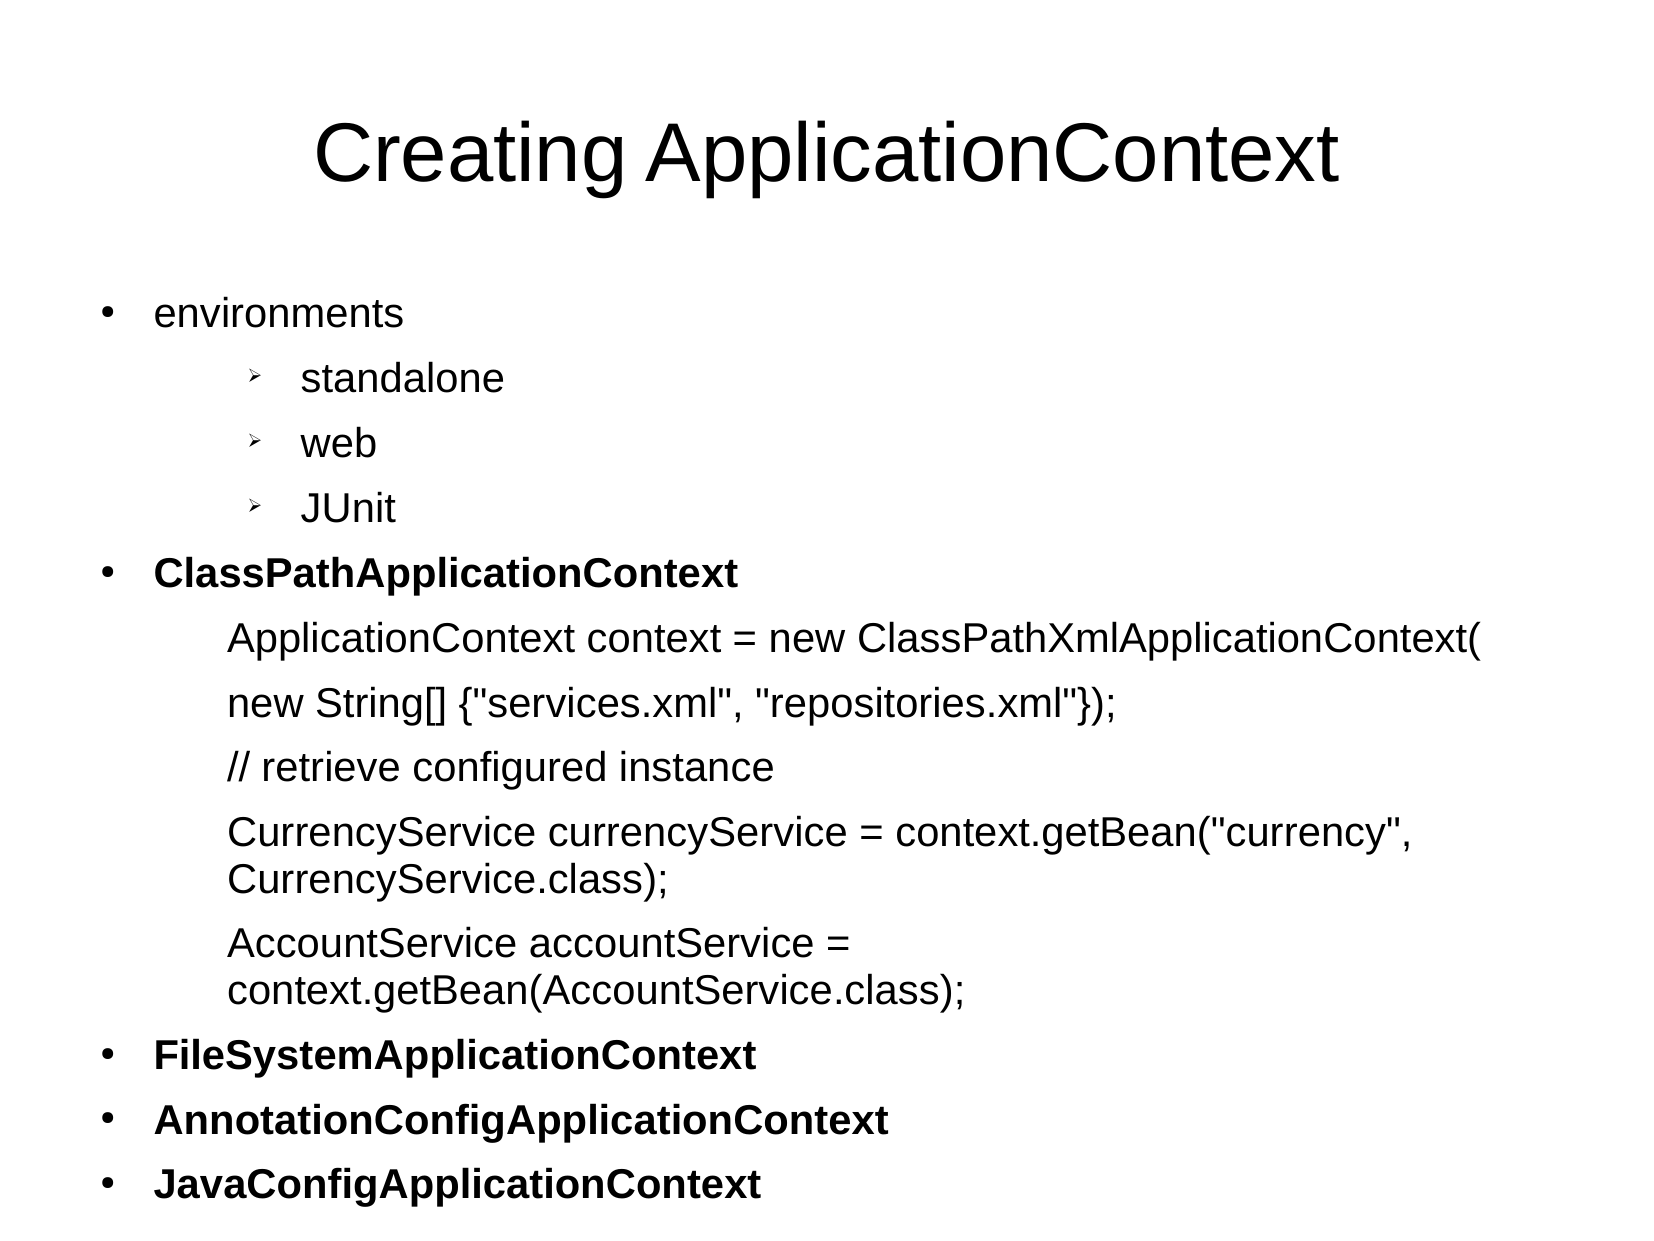

# Creating ApplicationContext
environments
standalone
web
JUnit
ClassPathApplicationContext
ApplicationContext context = new ClassPathXmlApplicationContext(
new String[] {"services.xml", "repositories.xml"});
// retrieve configured instance
CurrencyService currencyService = context.getBean("currency", CurrencyService.class);
AccountService accountService = context.getBean(AccountService.class);
FileSystemApplicationContext
AnnotationConfigApplicationContext
JavaConfigApplicationContext